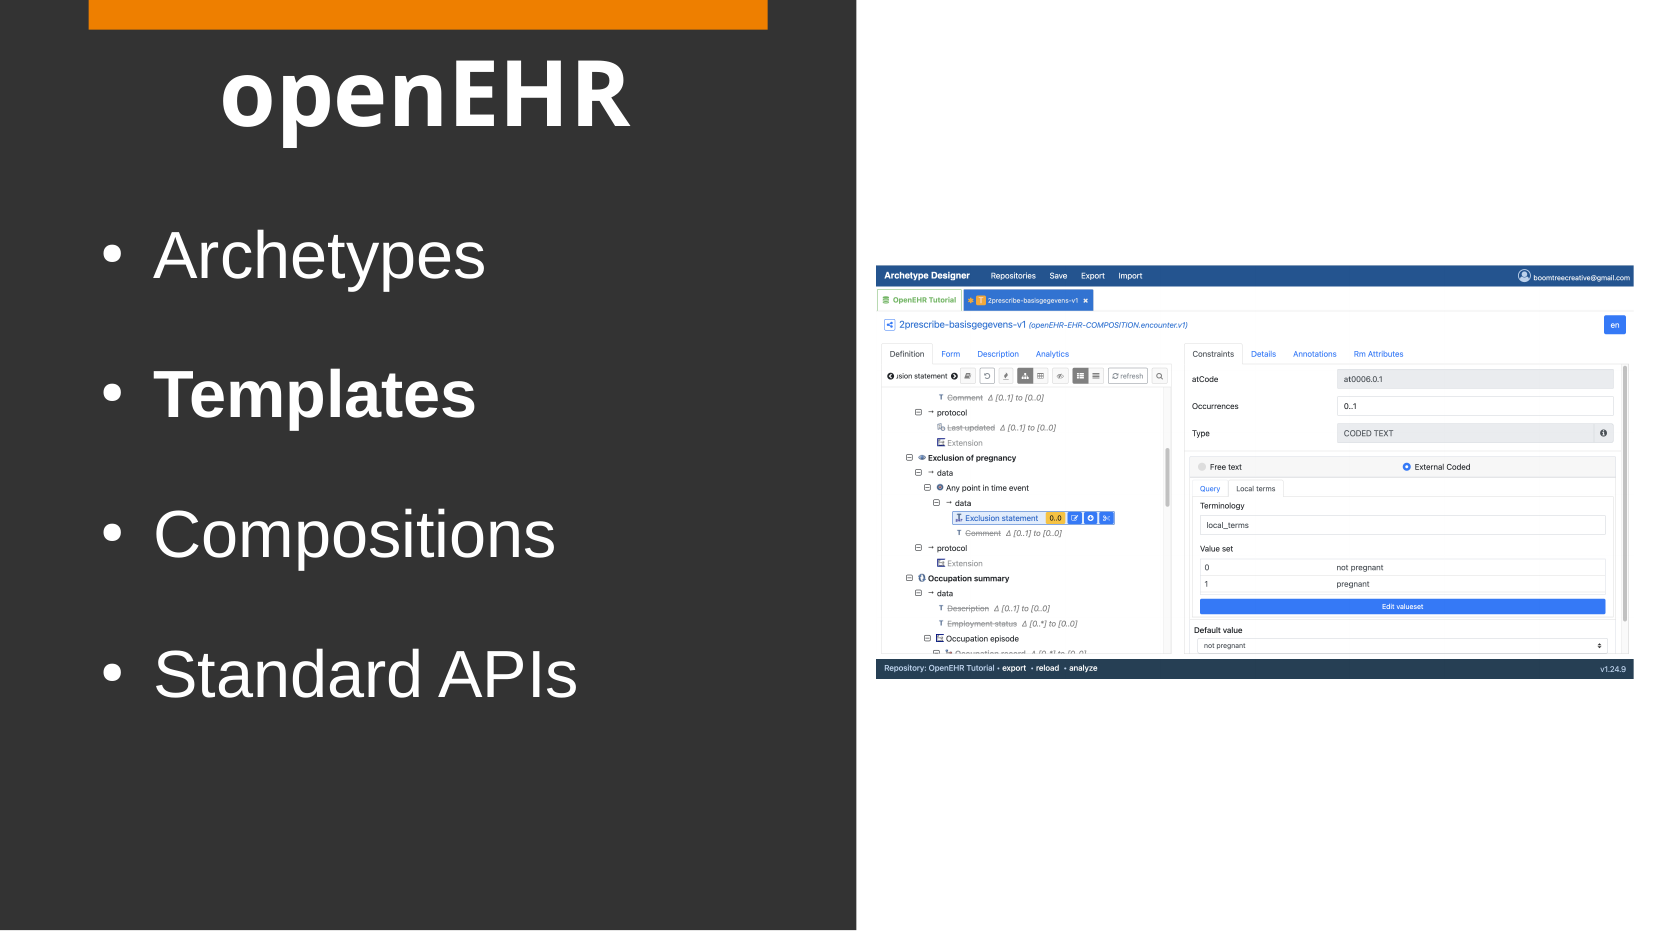

openEHR
#
Archetypes
Templates
Compositions
Standard APIs